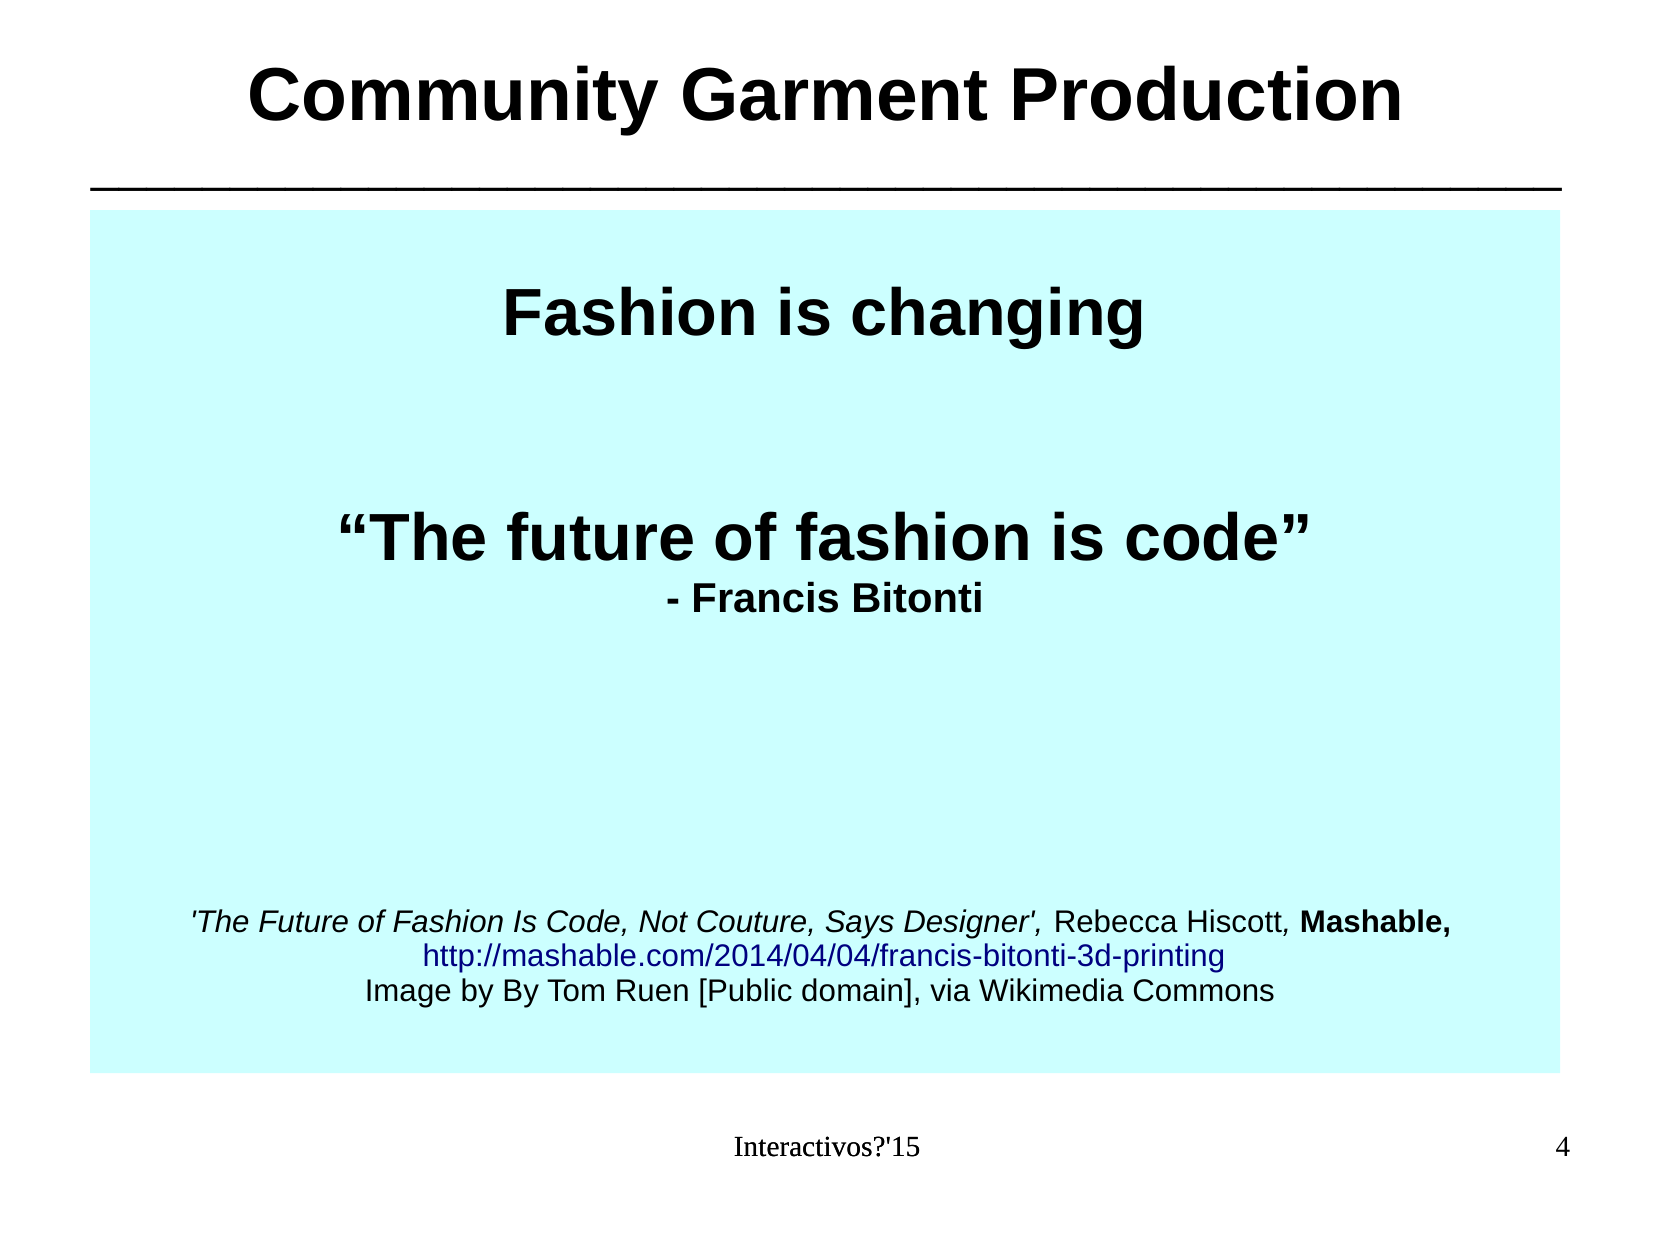

Community Garment Production
_____________________________________________________
# Fashion is changing
“The future of fashion is code”
- Francis Bitonti
'The Future of Fashion Is Code, Not Couture, Says Designer', Rebecca Hiscott, Mashable, http://mashable.com/2014/04/04/francis-bitonti-3d-printing
Image by By Tom Ruen [Public domain], via Wikimedia Commons